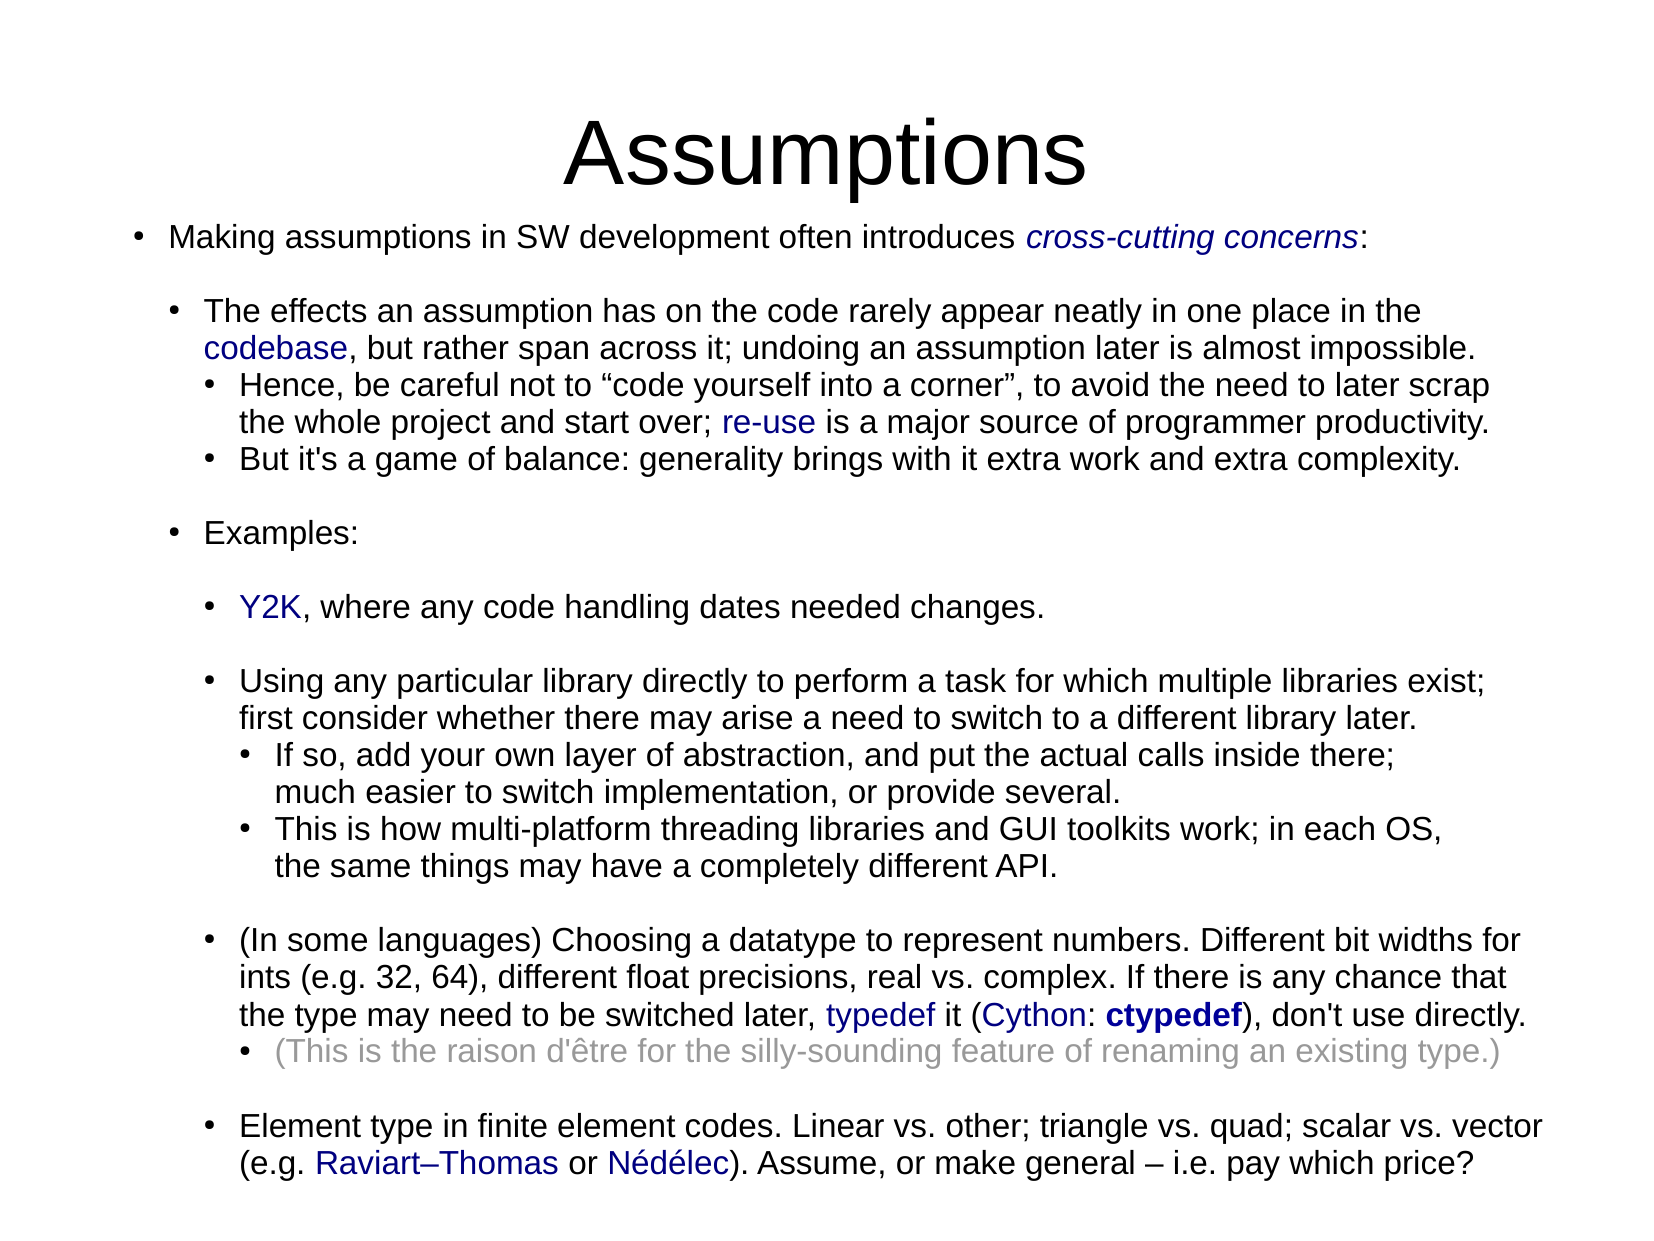

# Assumptions
Making assumptions in SW development often introduces cross-cutting concerns:
The effects an assumption has on the code rarely appear neatly in one place in the codebase, but rather span across it; undoing an assumption later is almost impossible.
Hence, be careful not to “code yourself into a corner”, to avoid the need to later scrap the whole project and start over; re-use is a major source of programmer productivity.
But it's a game of balance: generality brings with it extra work and extra complexity.
Examples:
Y2K, where any code handling dates needed changes.
Using any particular library directly to perform a task for which multiple libraries exist; first consider whether there may arise a need to switch to a different library later.
If so, add your own layer of abstraction, and put the actual calls inside there;
much easier to switch implementation, or provide several.
This is how multi-platform threading libraries and GUI toolkits work; in each OS,
the same things may have a completely different API.
(In some languages) Choosing a datatype to represent numbers. Different bit widths for ints (e.g. 32, 64), different float precisions, real vs. complex. If there is any chance that the type may need to be switched later, typedef it (Cython: ctypedef), don't use directly.
(This is the raison d'être for the silly-sounding feature of renaming an existing type.)
Element type in finite element codes. Linear vs. other; triangle vs. quad; scalar vs. vector
(e.g. Raviart–Thomas or Nédélec). Assume, or make general – i.e. pay which price?